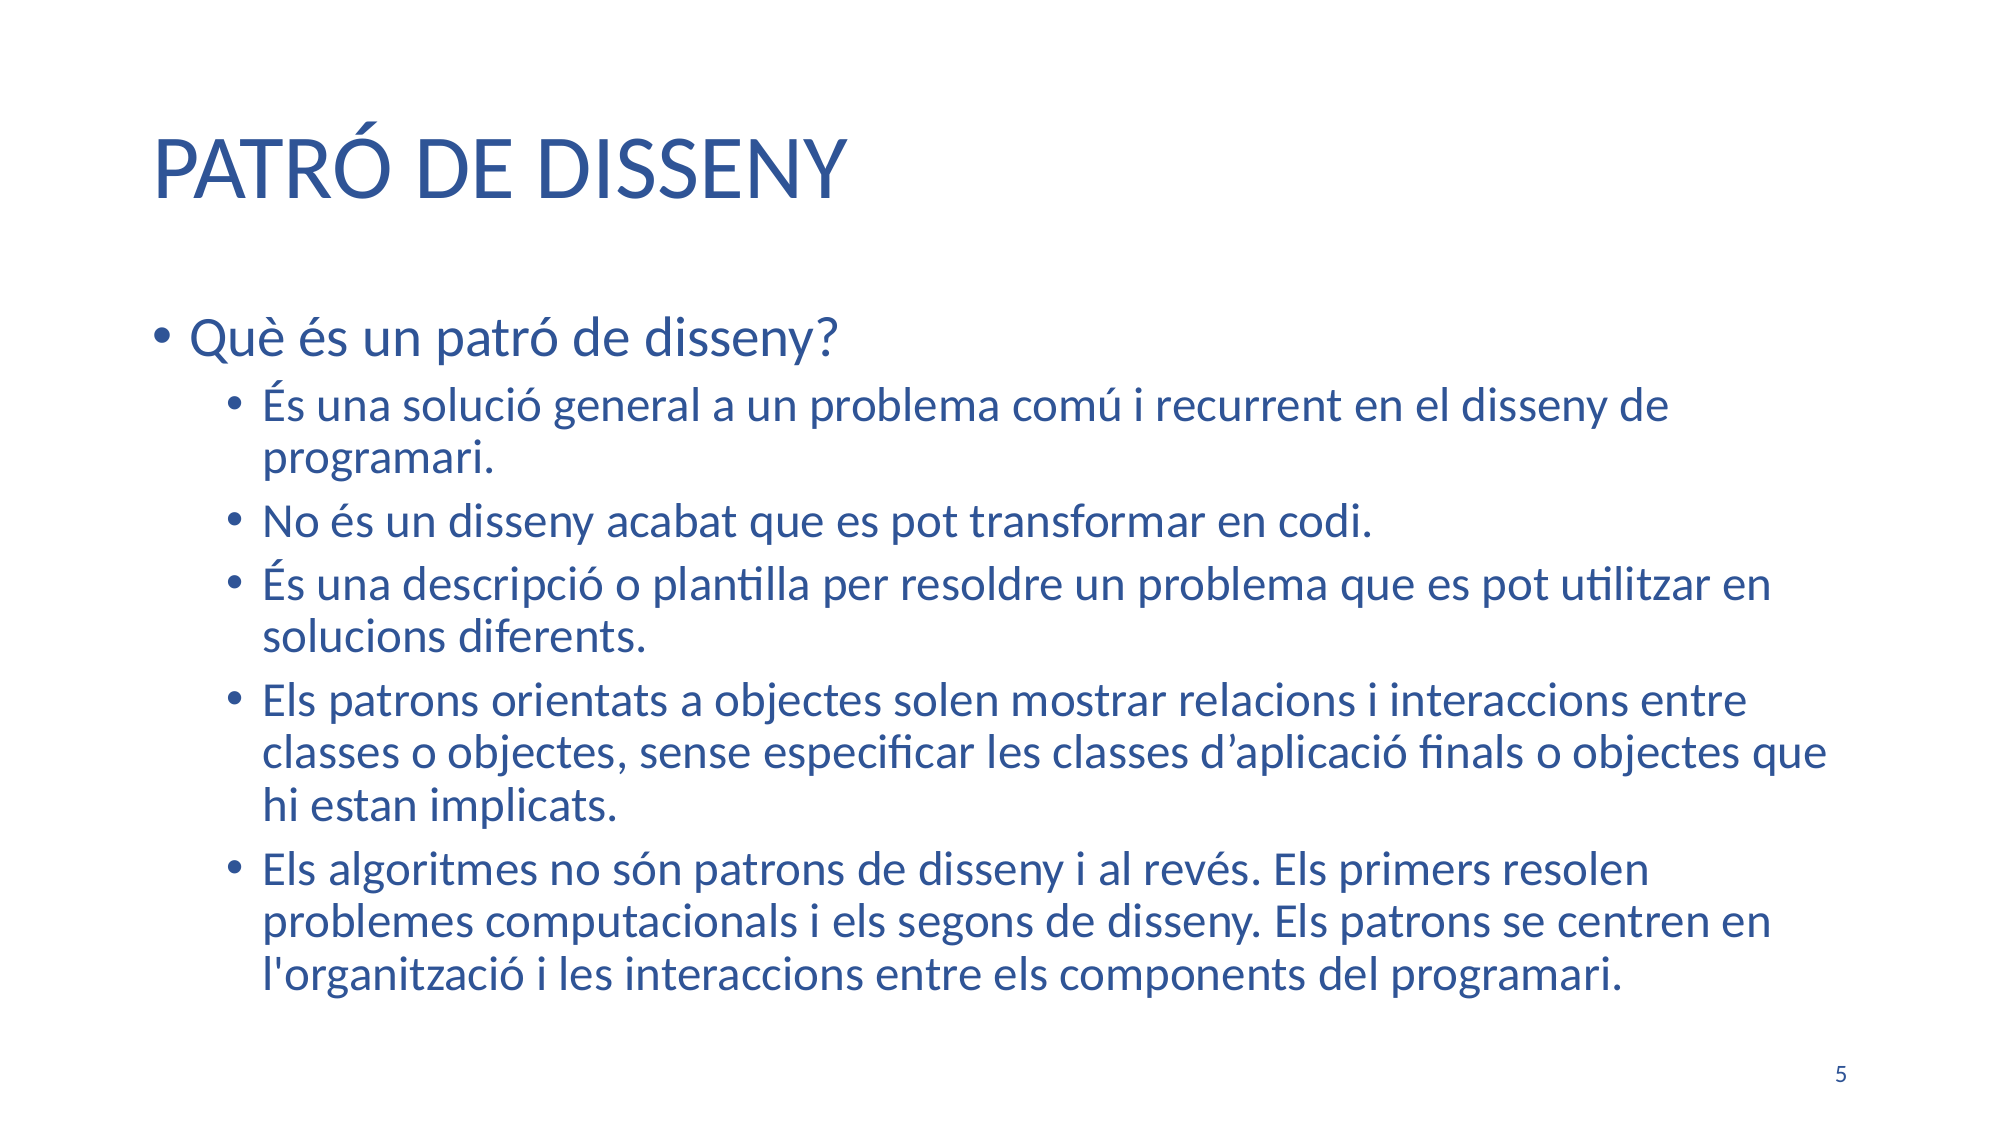

# PATRÓ DE DISSENY
Què és un patró de disseny?
És una solució general a un problema comú i recurrent en el disseny de programari.
No és un disseny acabat que es pot transformar en codi.
És una descripció o plantilla per resoldre un problema que es pot utilitzar en solucions diferents.
Els patrons orientats a objectes solen mostrar relacions i interaccions entre classes o objectes, sense especificar les classes d’aplicació finals o objectes que hi estan implicats.
Els algoritmes no són patrons de disseny i al revés. Els primers resolen problemes computacionals i els segons de disseny. Els patrons se centren en l'organització i les interaccions entre els components del programari.